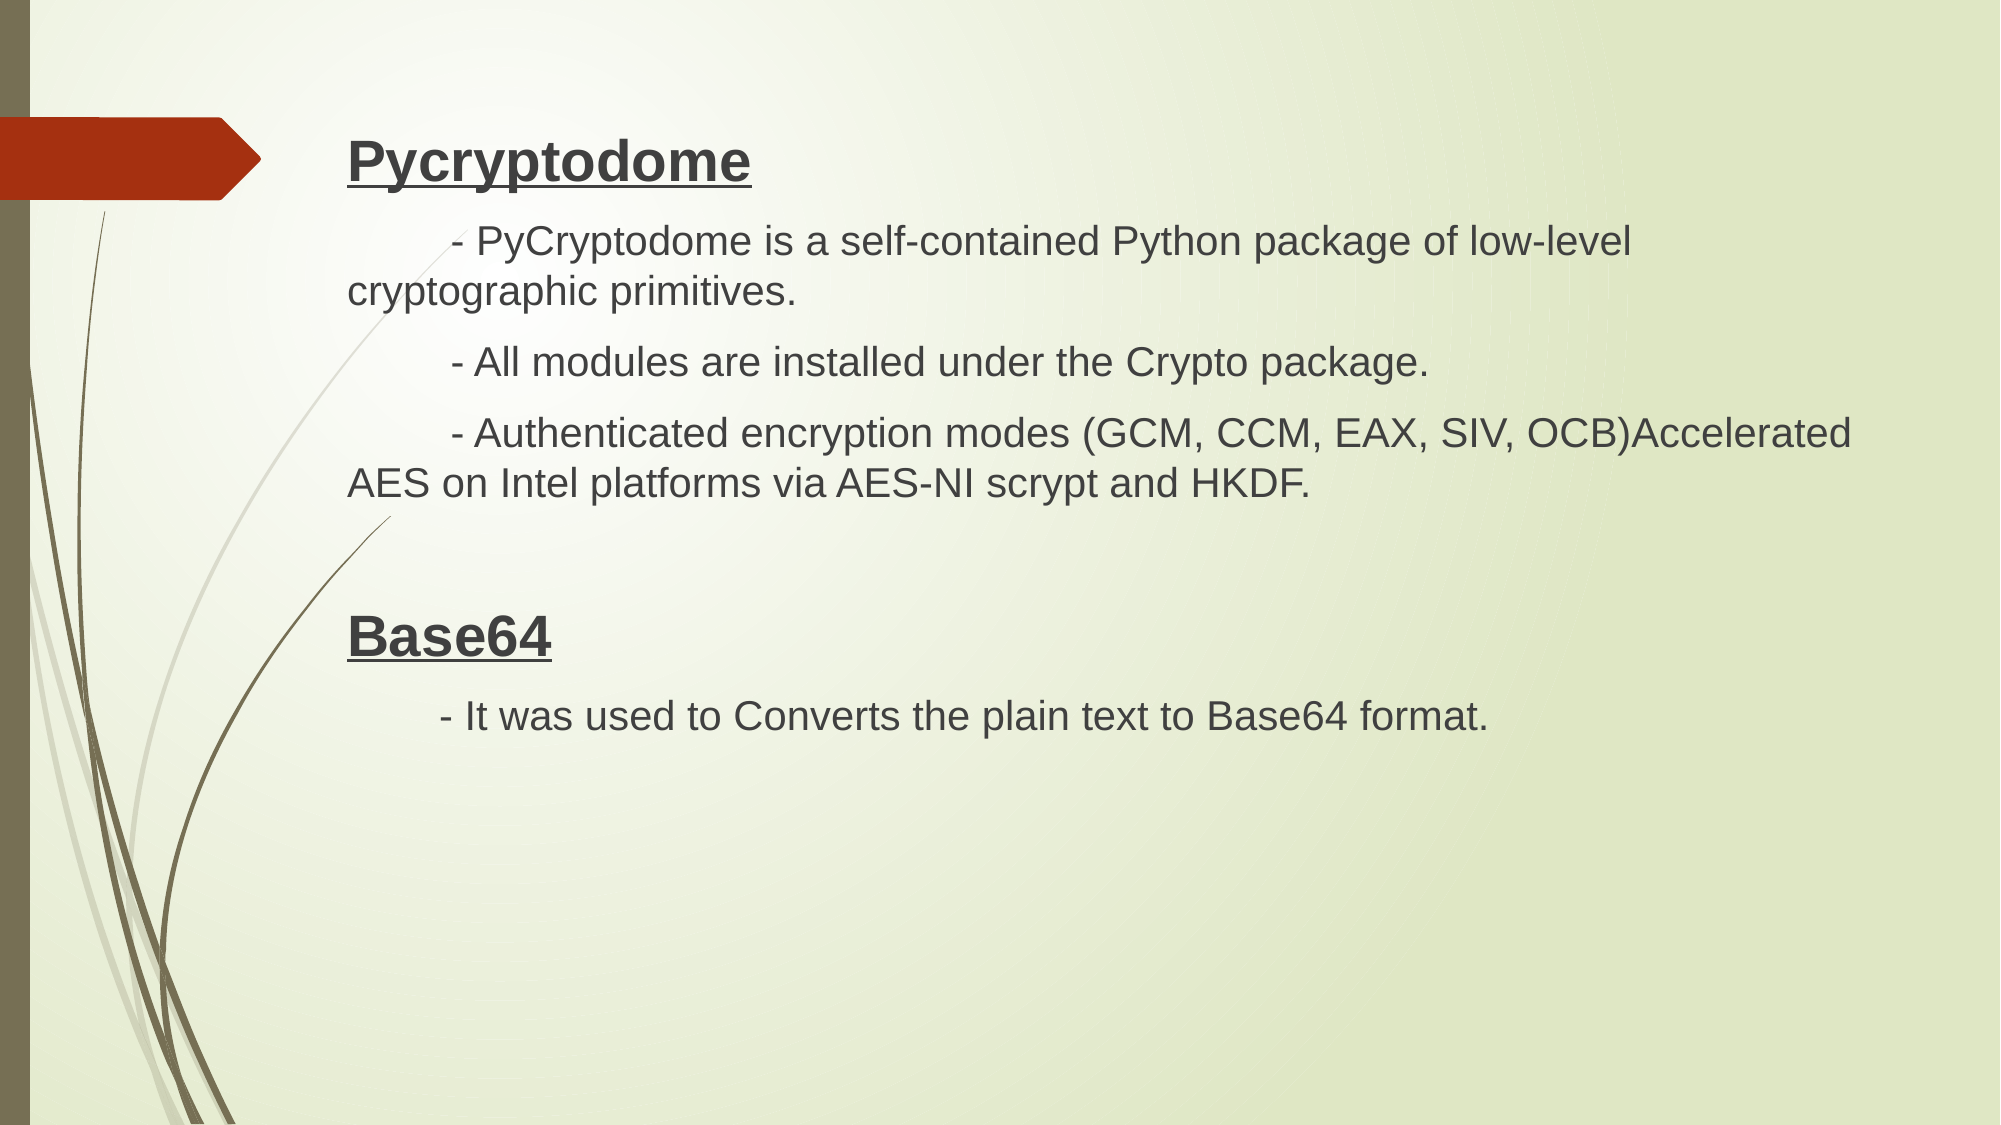

# Pycryptodome
 - PyCryptodome is a self-contained Python package of low-level cryptographic primitives.
 - All modules are installed under the Crypto package.
 - Authenticated encryption modes (GCM, CCM, EAX, SIV, OCB)Accelerated AES on Intel platforms via AES-NI scrypt and HKDF.
Base64
 - It was used to Converts the plain text to Base64 format.